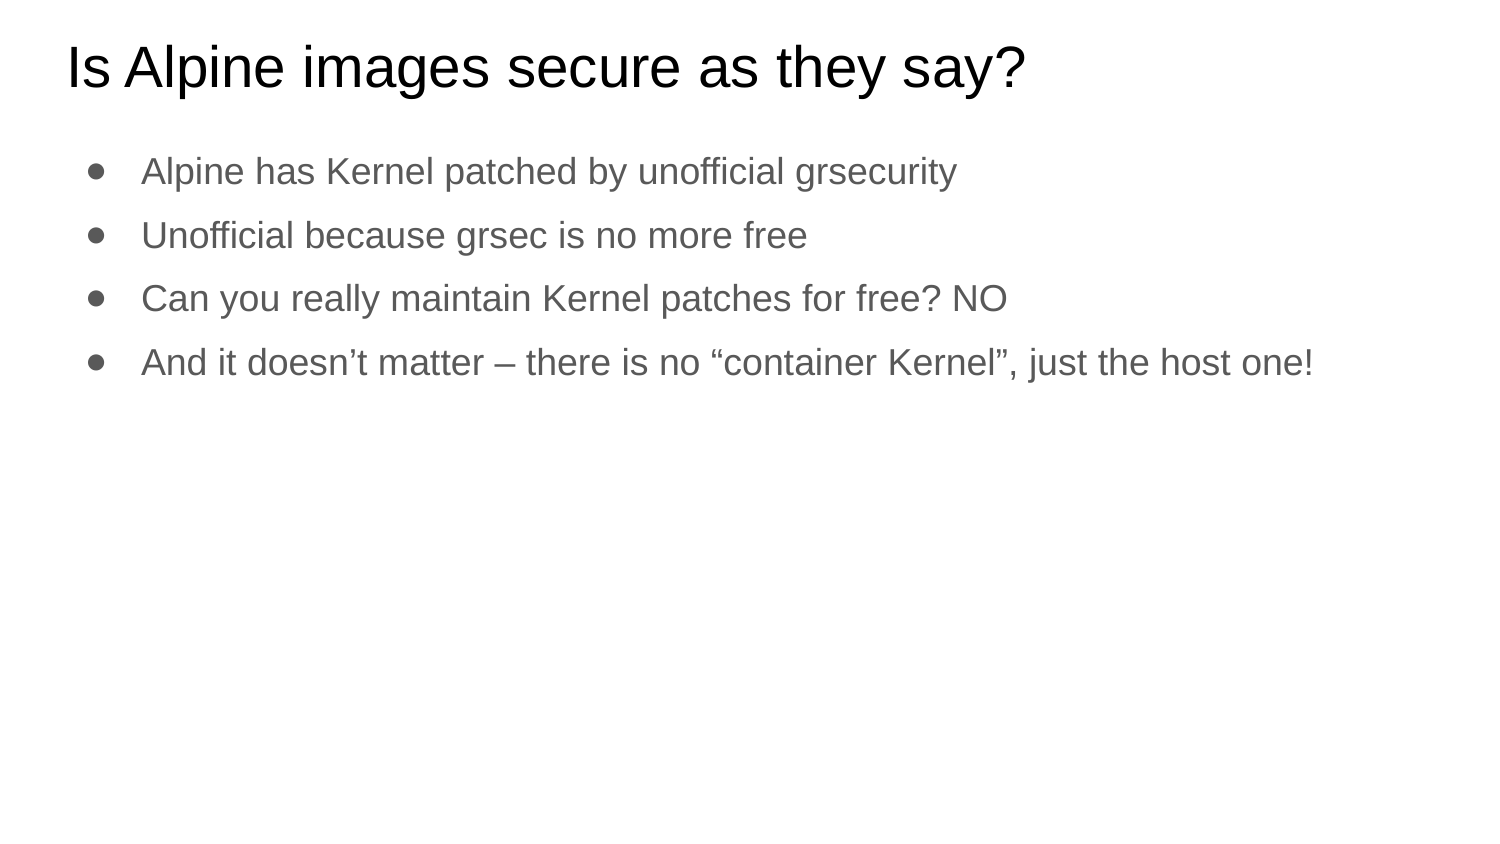

# Is Alpine images secure as they say?
Alpine has Kernel patched by unofficial grsecurity
Unofficial because grsec is no more free
Can you really maintain Kernel patches for free? NO
And it doesn’t matter – there is no “container Kernel”, just the host one!